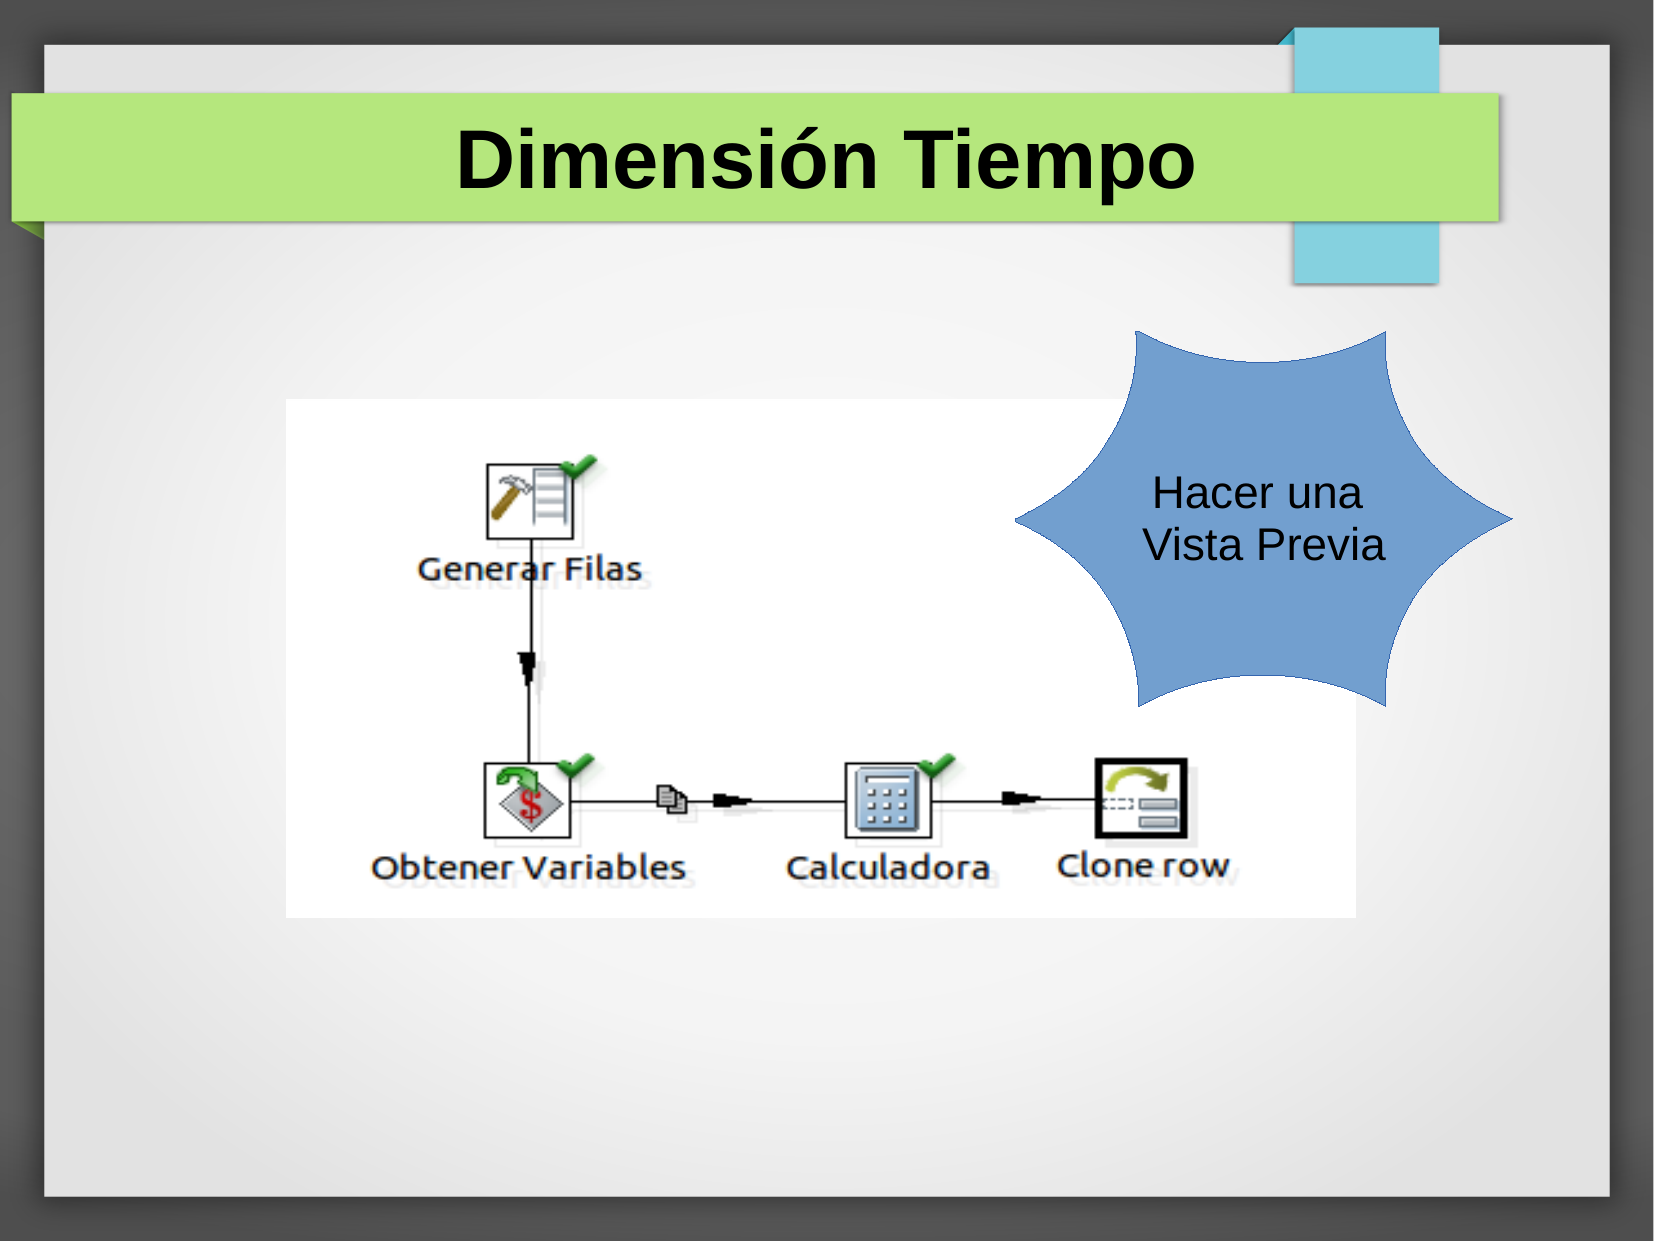

# Dimensión Tiempo
Hacer una
Vista Previa